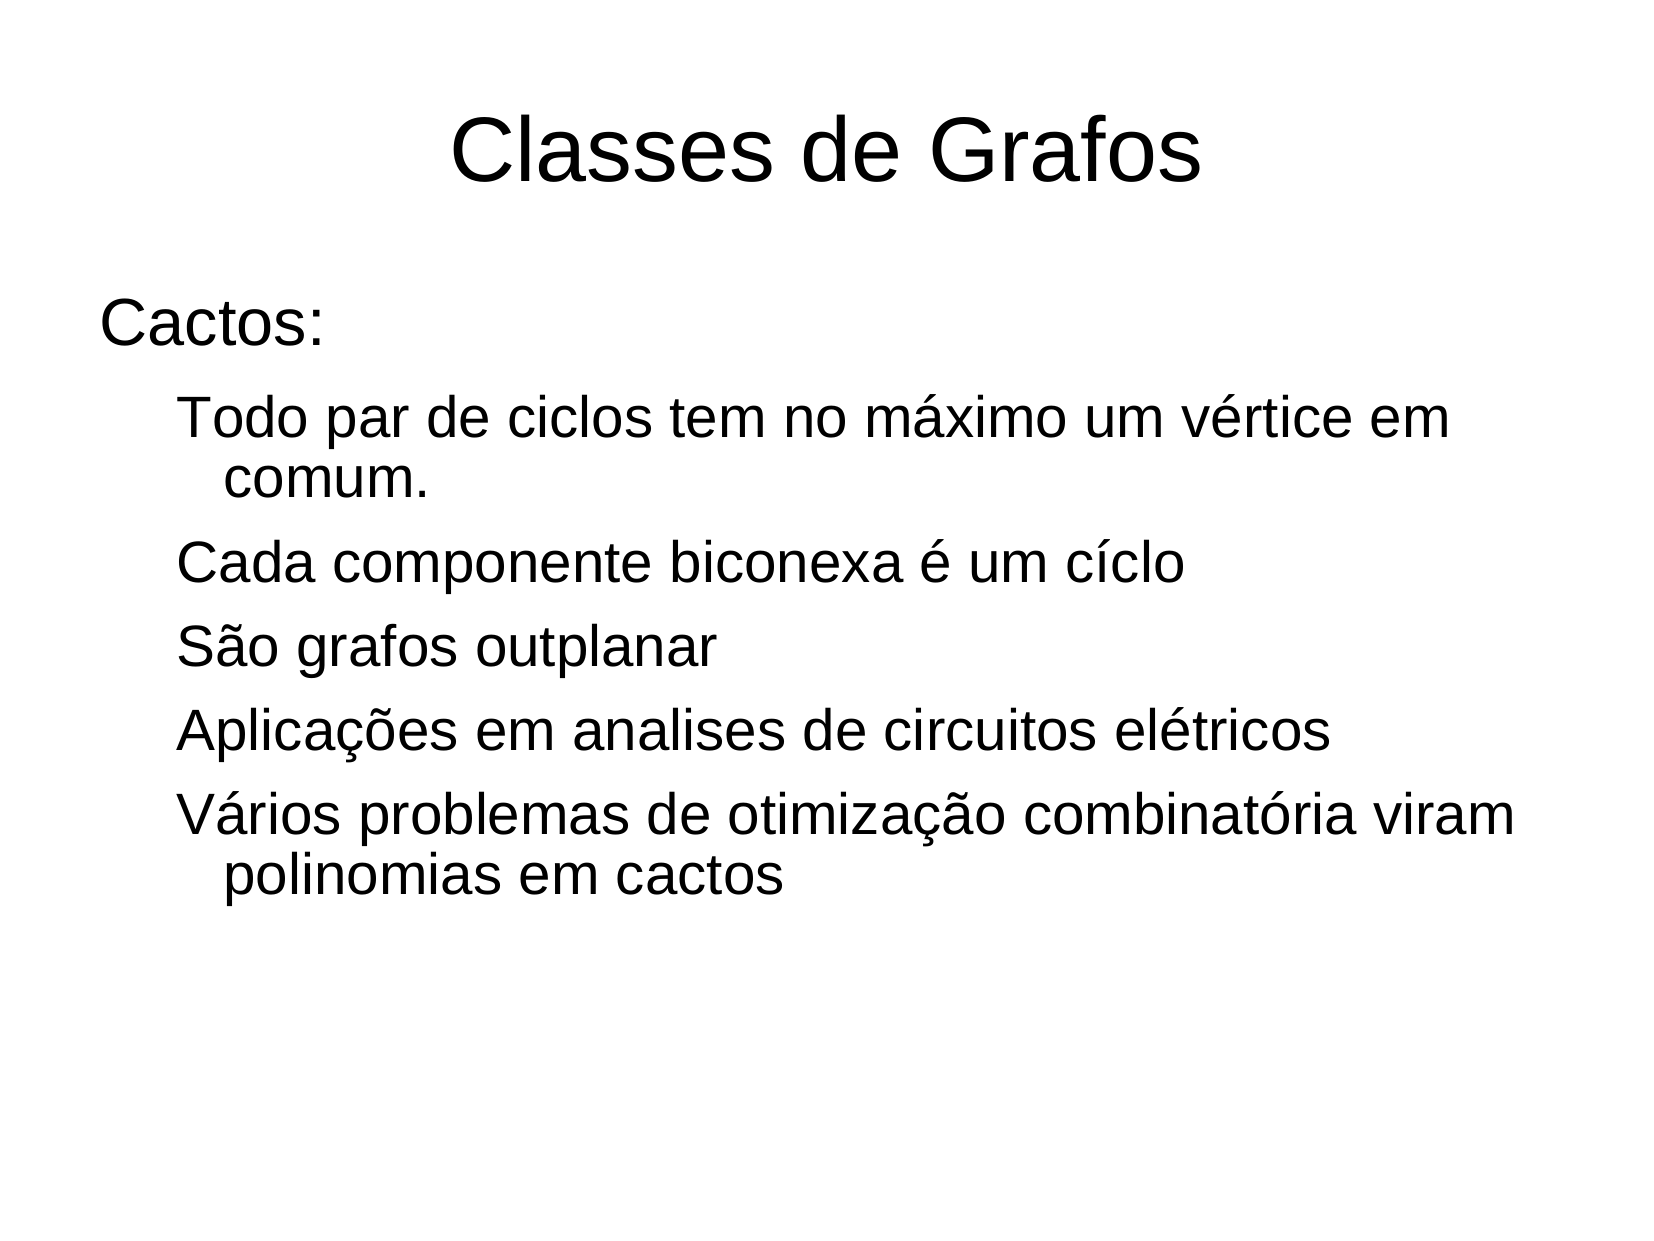

# Classes de Grafos
Cactos:
Todo par de ciclos tem no máximo um vértice em comum.
Cada componente biconexa é um cíclo
São grafos outplanar
Aplicações em analises de circuitos elétricos
Vários problemas de otimização combinatória viram polinomias em cactos